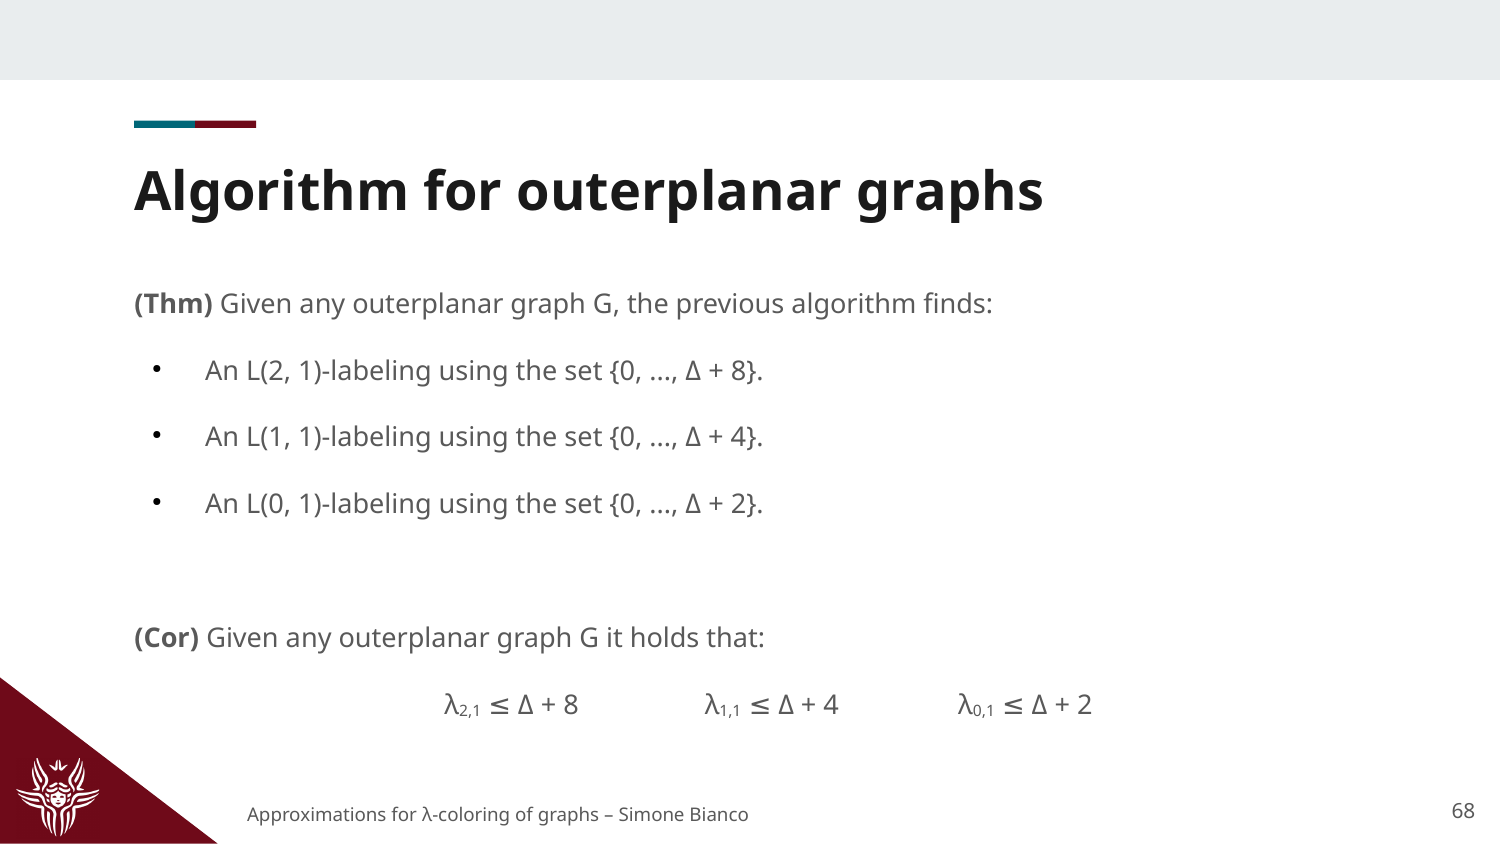

# Algorithm for outerplanar graphs
(Thm) Given any outerplanar graph G, the previous algorithm finds:
An L(2, 1)-labeling using the set {0, ..., Δ + 8}.
An L(1, 1)-labeling using the set {0, ..., Δ + 4}.
An L(0, 1)-labeling using the set {0, ..., Δ + 2}.
(Cor) Given any outerplanar graph G it holds that:
λ2,1 ≤ Δ + 8 λ1,1 ≤ Δ + 4 λ0,1 ≤ Δ + 2
Approximations for λ-coloring of graphs – Simone Bianco